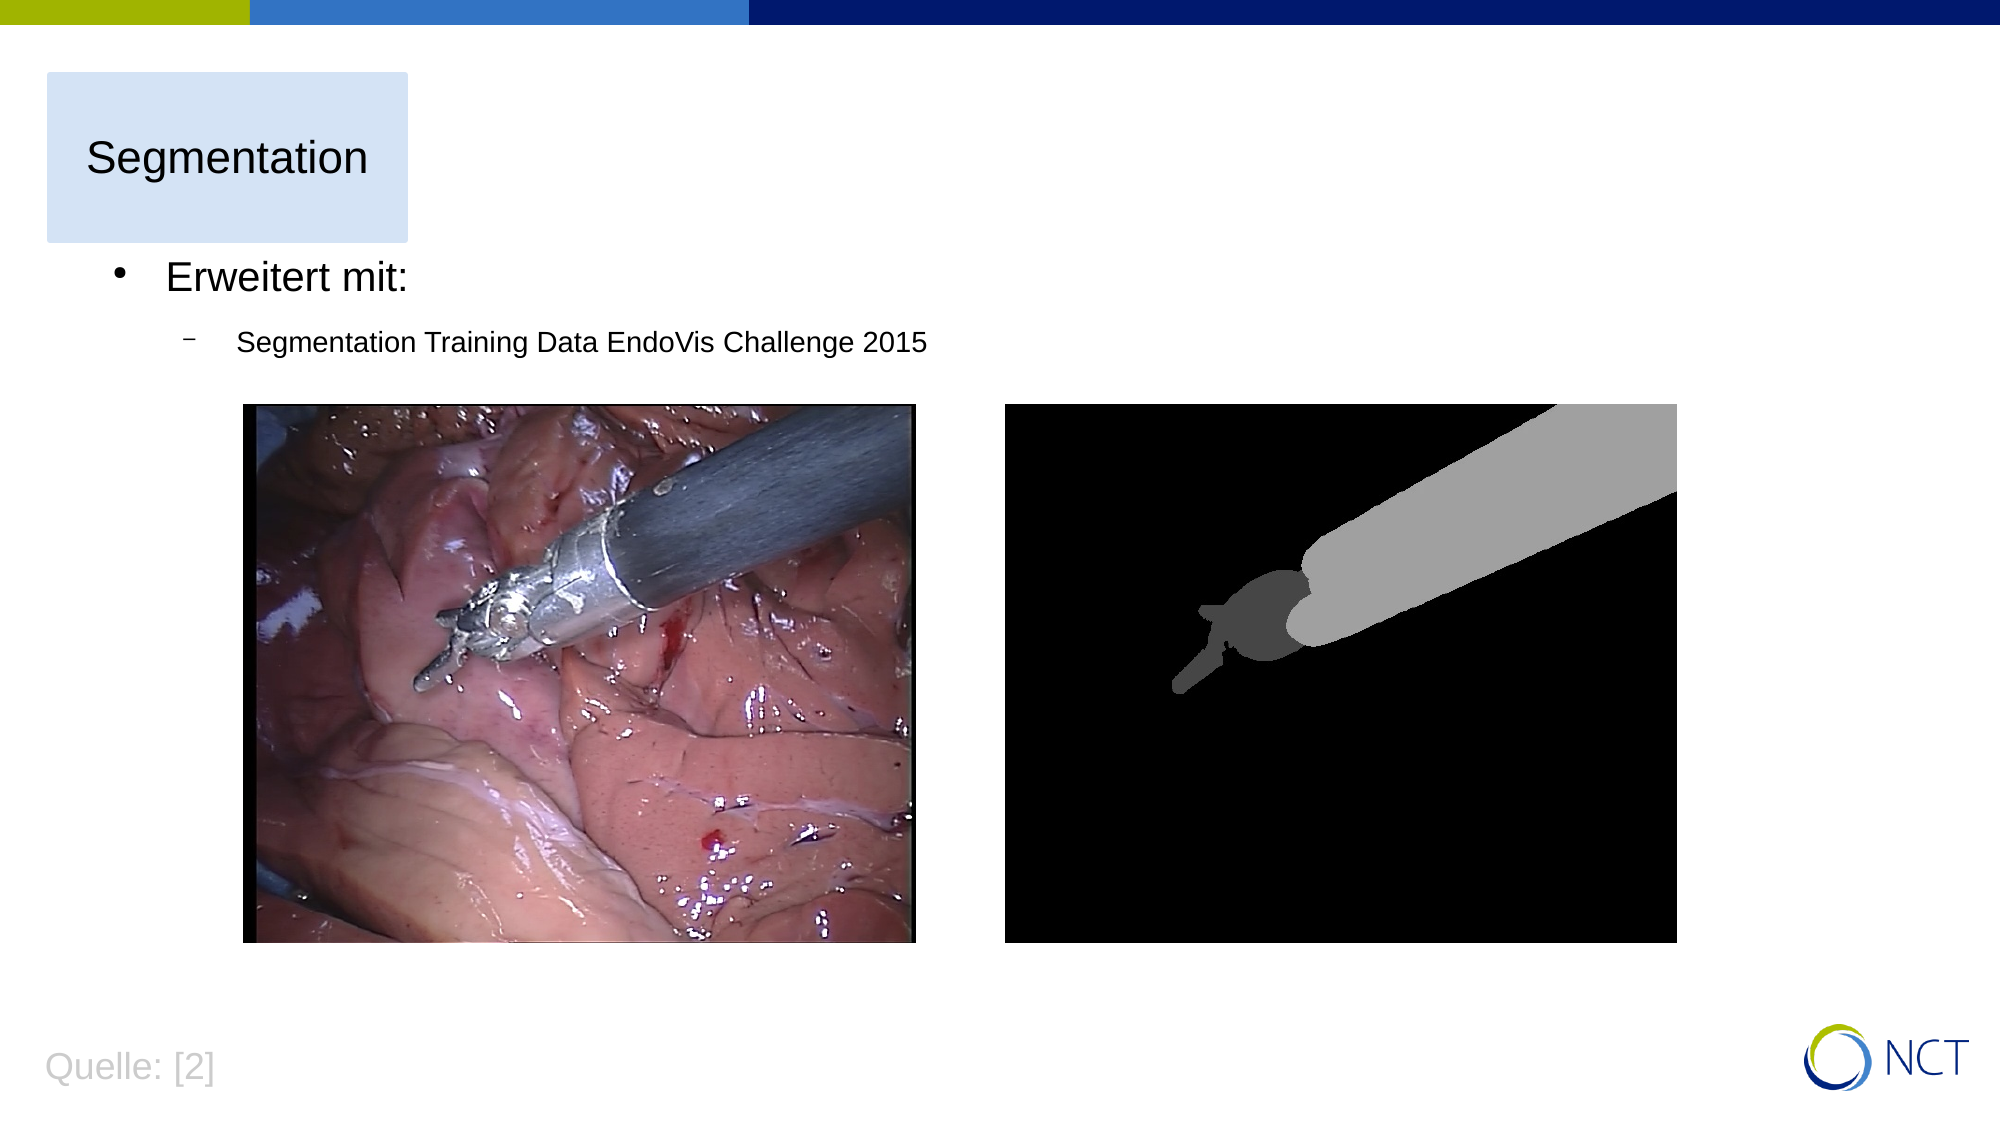

Segmentation
# Erweitert mit:
Segmentation Training Data EndoVis Challenge 2015
Quelle: [2]